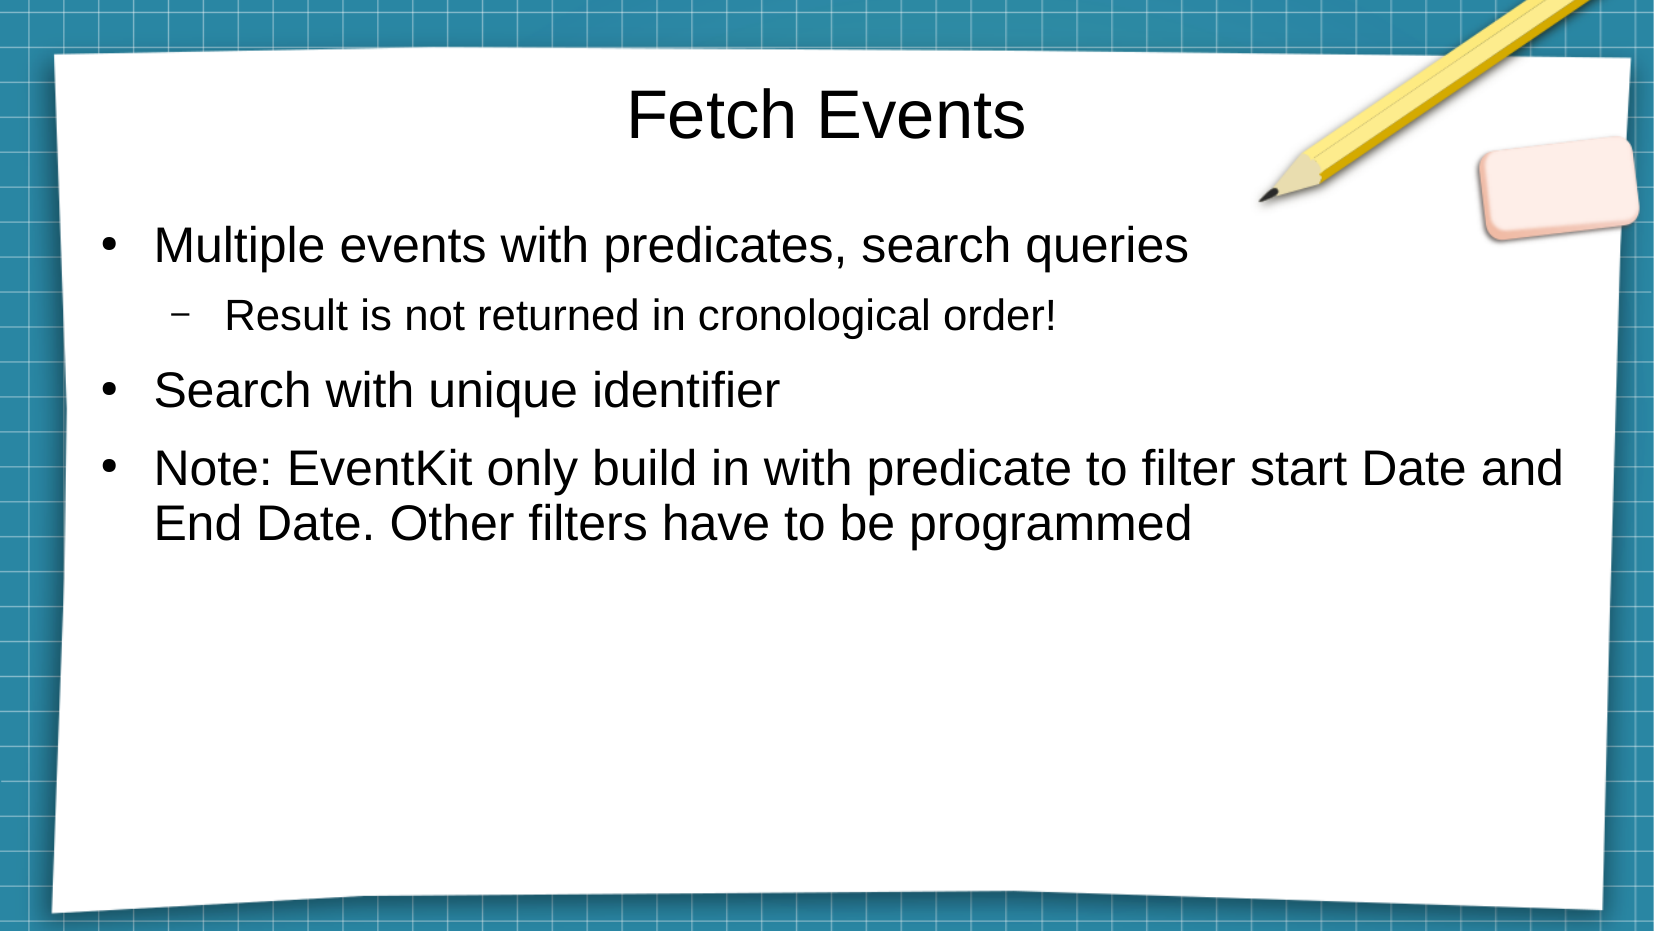

# Fetch Events
Multiple events with predicates, search queries
Result is not returned in cronological order!
Search with unique identifier
Note: EventKit only build in with predicate to filter start Date and End Date. Other filters have to be programmed